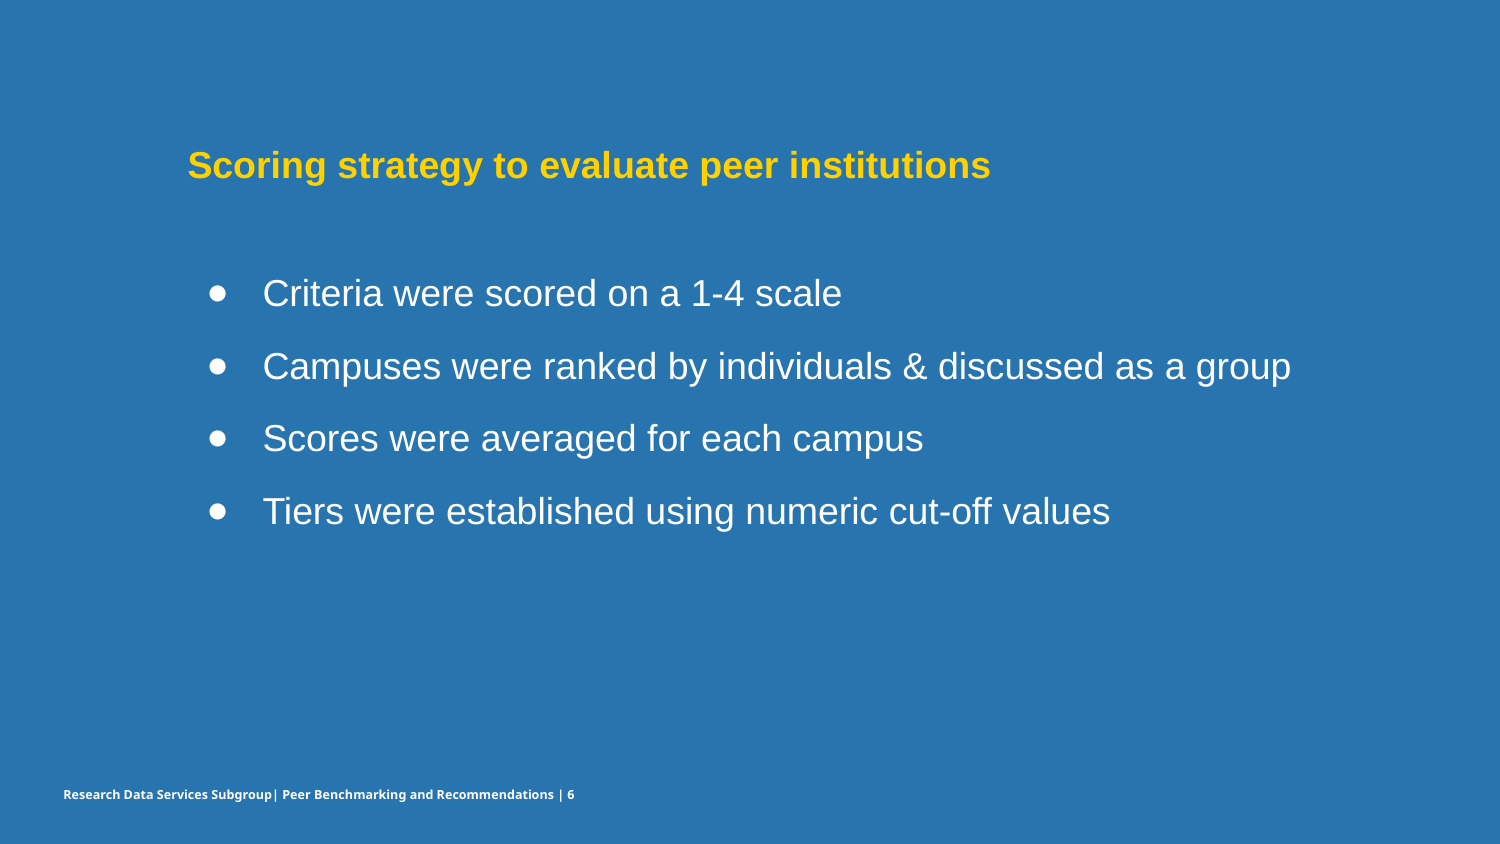

# Scoring strategy to evaluate peer institutions
Criteria were scored on a 1-4 scale
Campuses were ranked by individuals & discussed as a group
Scores were averaged for each campus
Tiers were established using numeric cut-off values